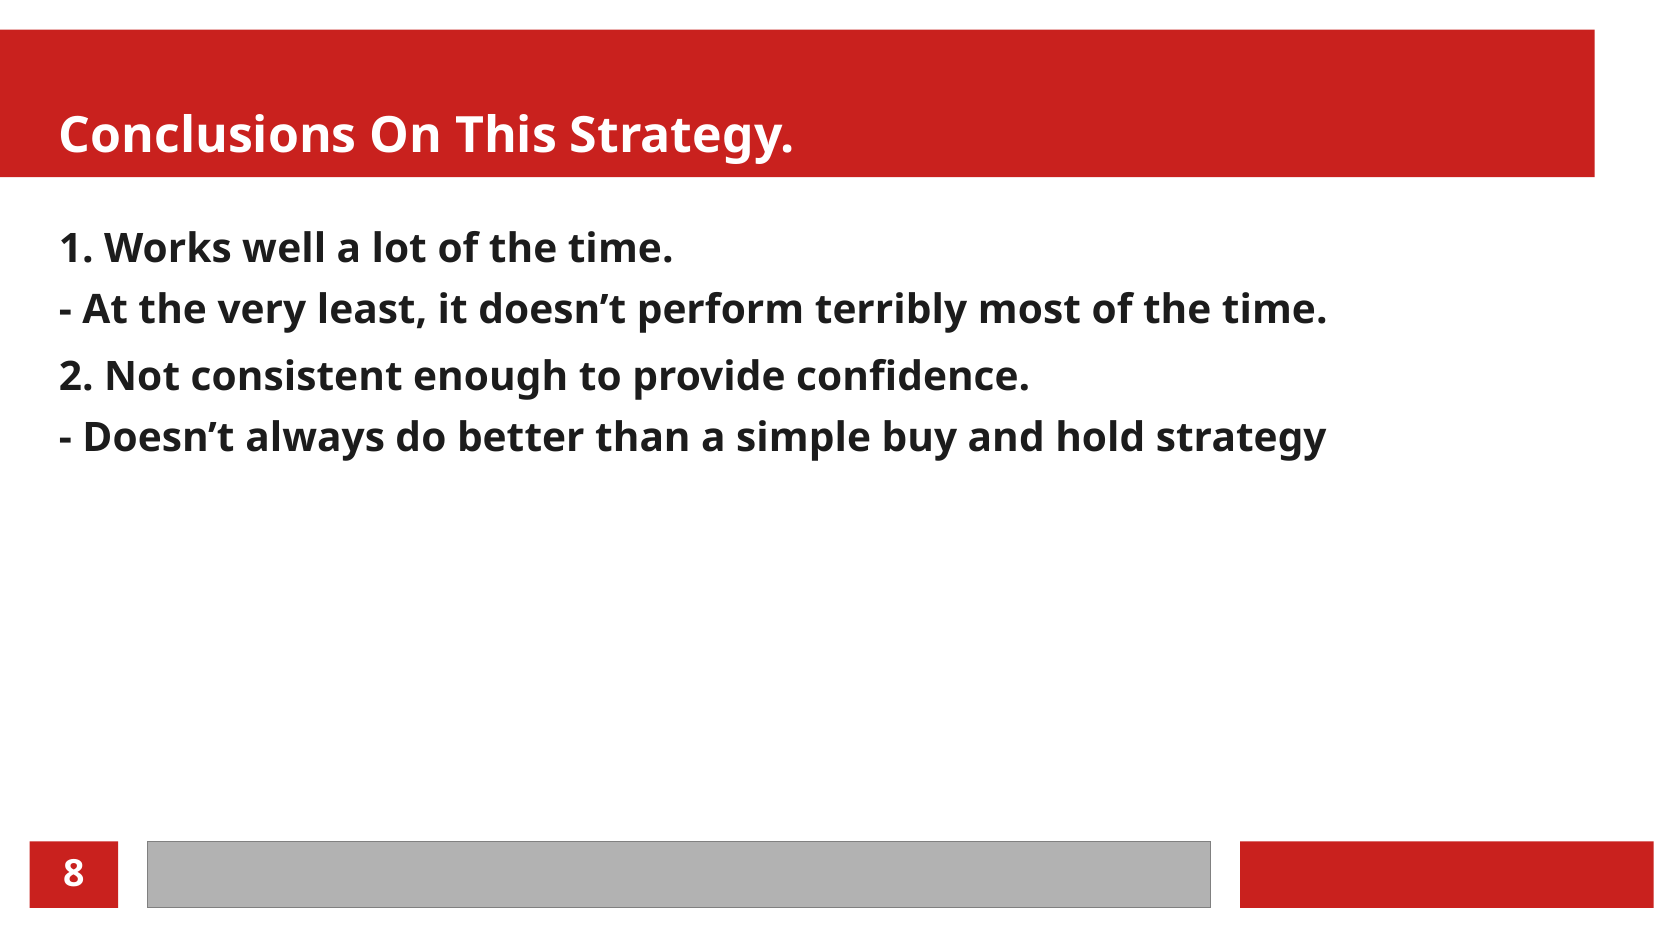

# Conclusions On This Strategy.
1. Works well a lot of the time.
- At the very least, it doesn’t perform terribly most of the time.
2. Not consistent enough to provide confidence.
- Doesn’t always do better than a simple buy and hold strategy